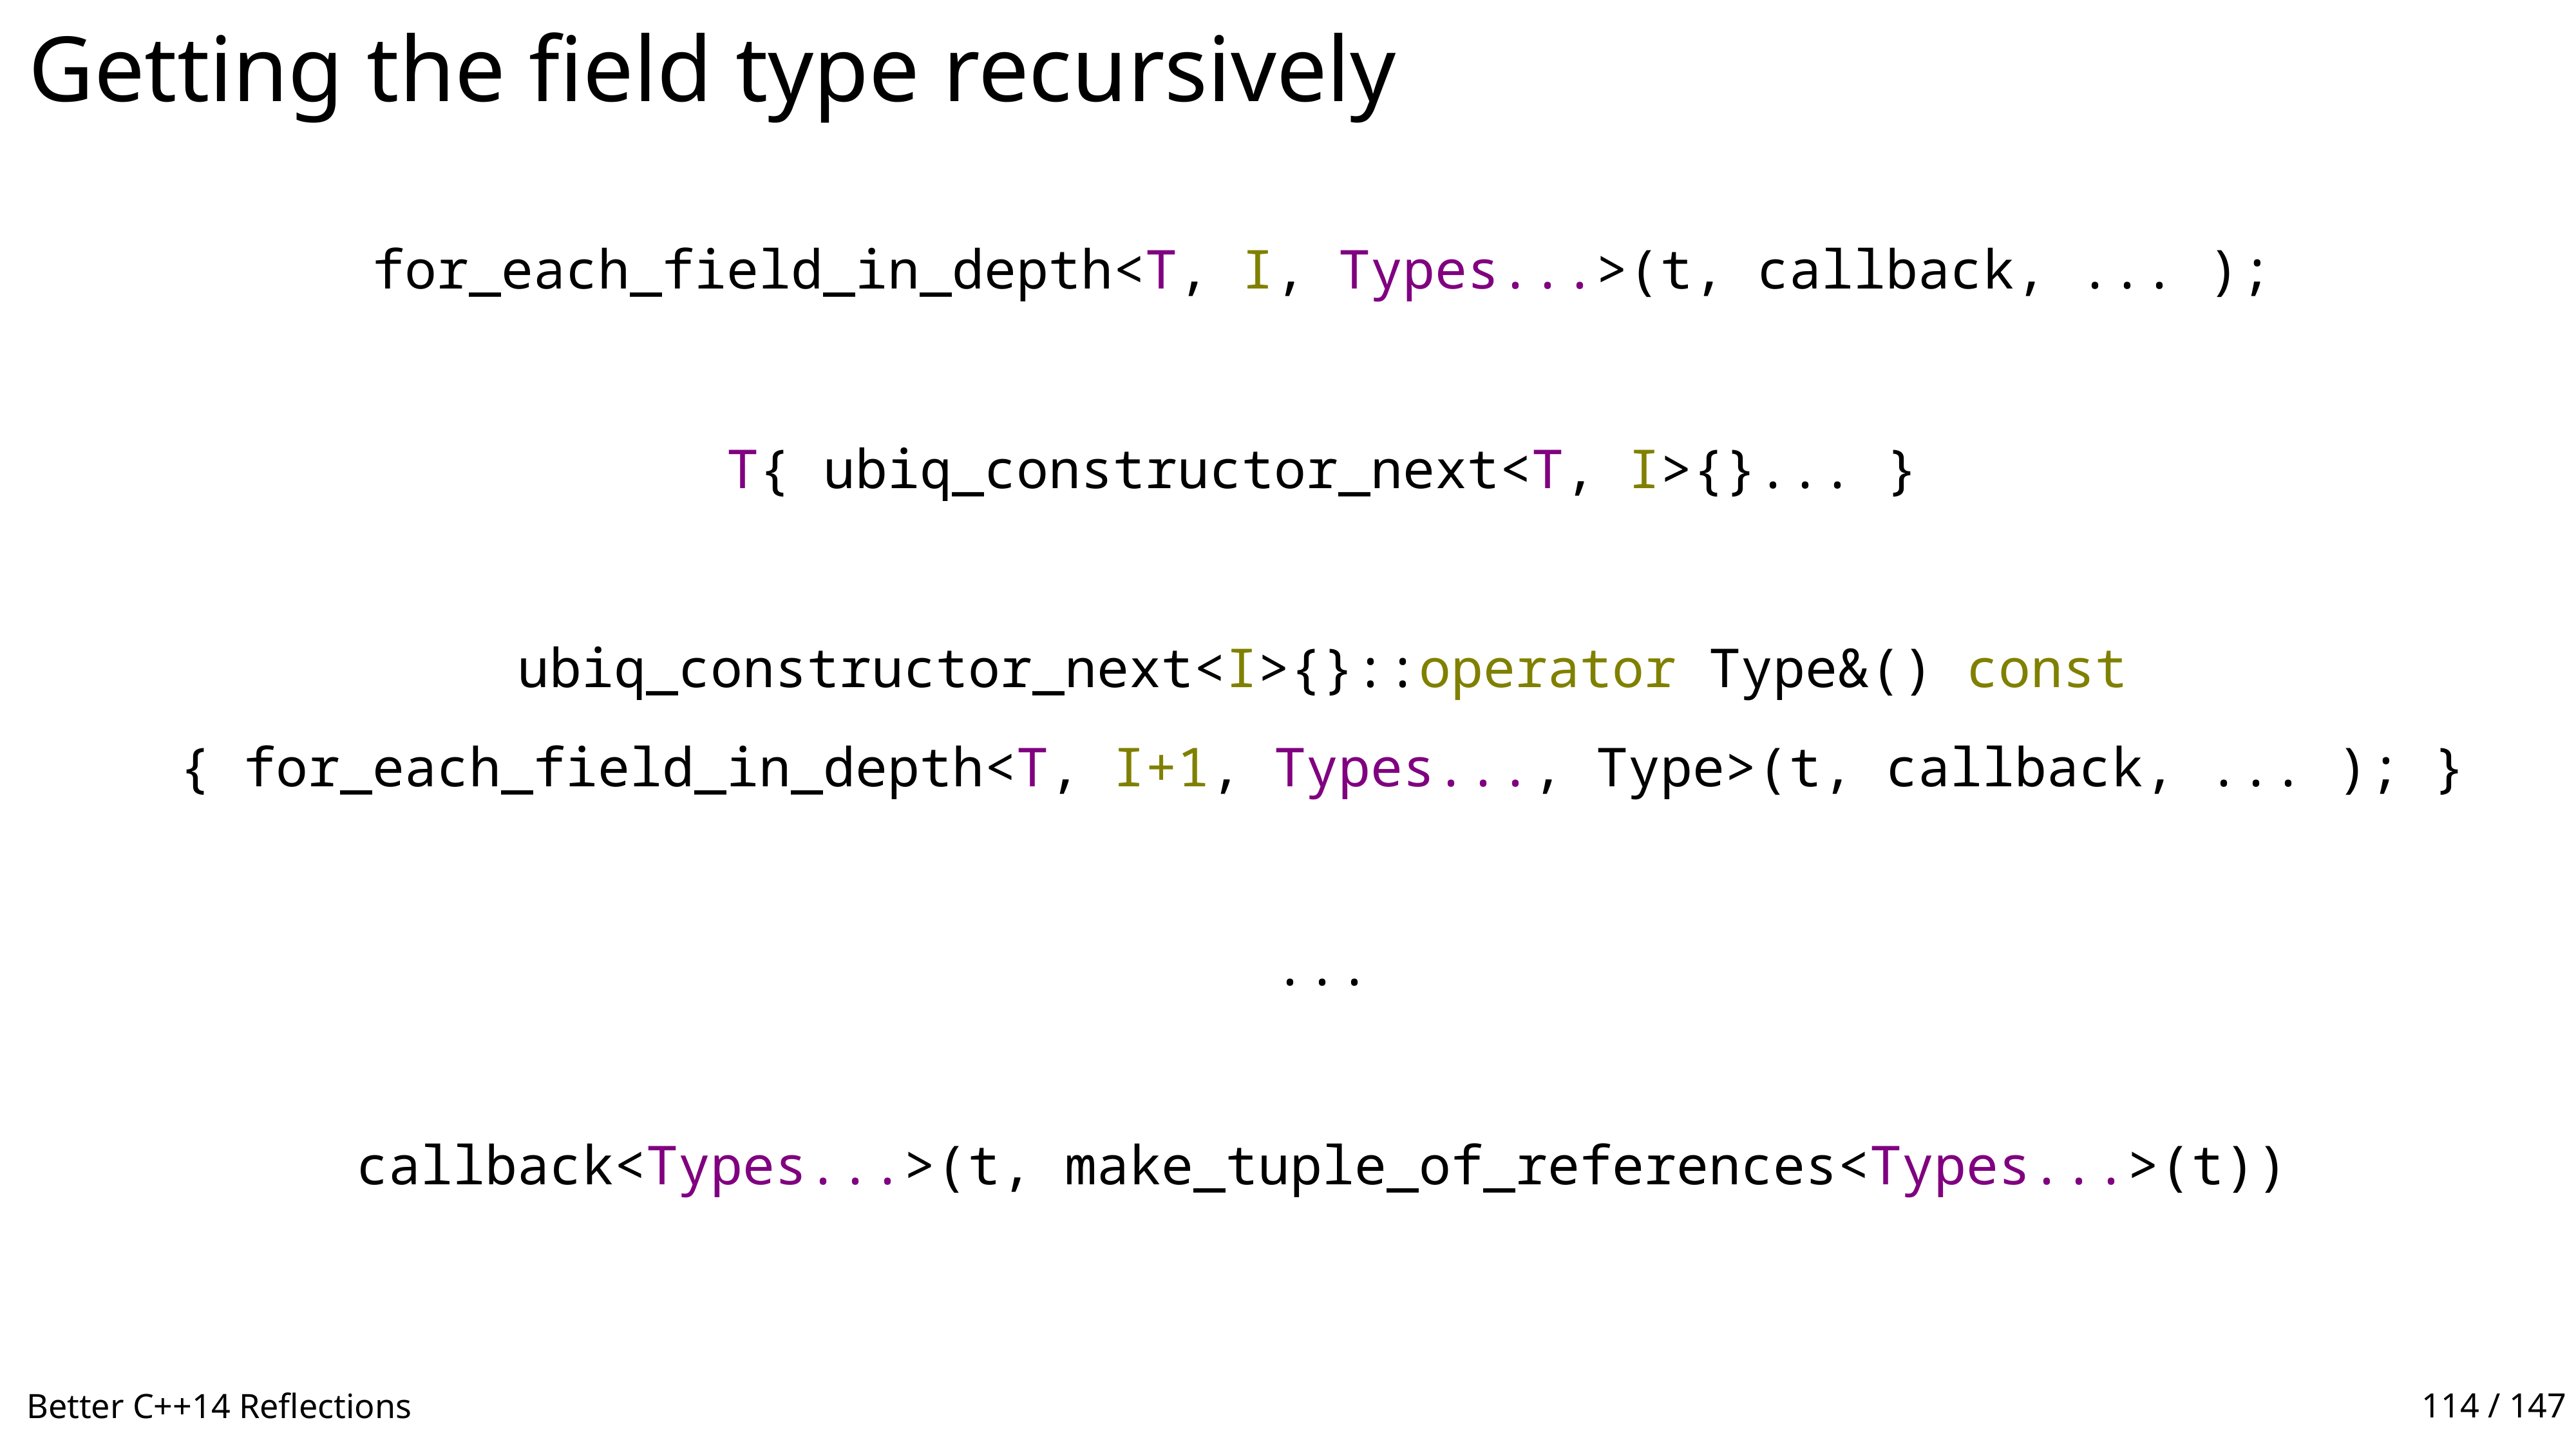

# Getting the field type recursively
for_each_field_in_depth<T, I, Types...>(t, callback, ... );
T{ ubiq_constructor_next<T, I>{}... }
ubiq_constructor_next<I>{}::operator Type&() const
{ for_each_field_in_depth<T, I+1, Types..., Type>(t, callback, ... ); }
...
callback<Types...>(t, make_tuple_of_references<Types...>(t))
Better C++14 Reflections